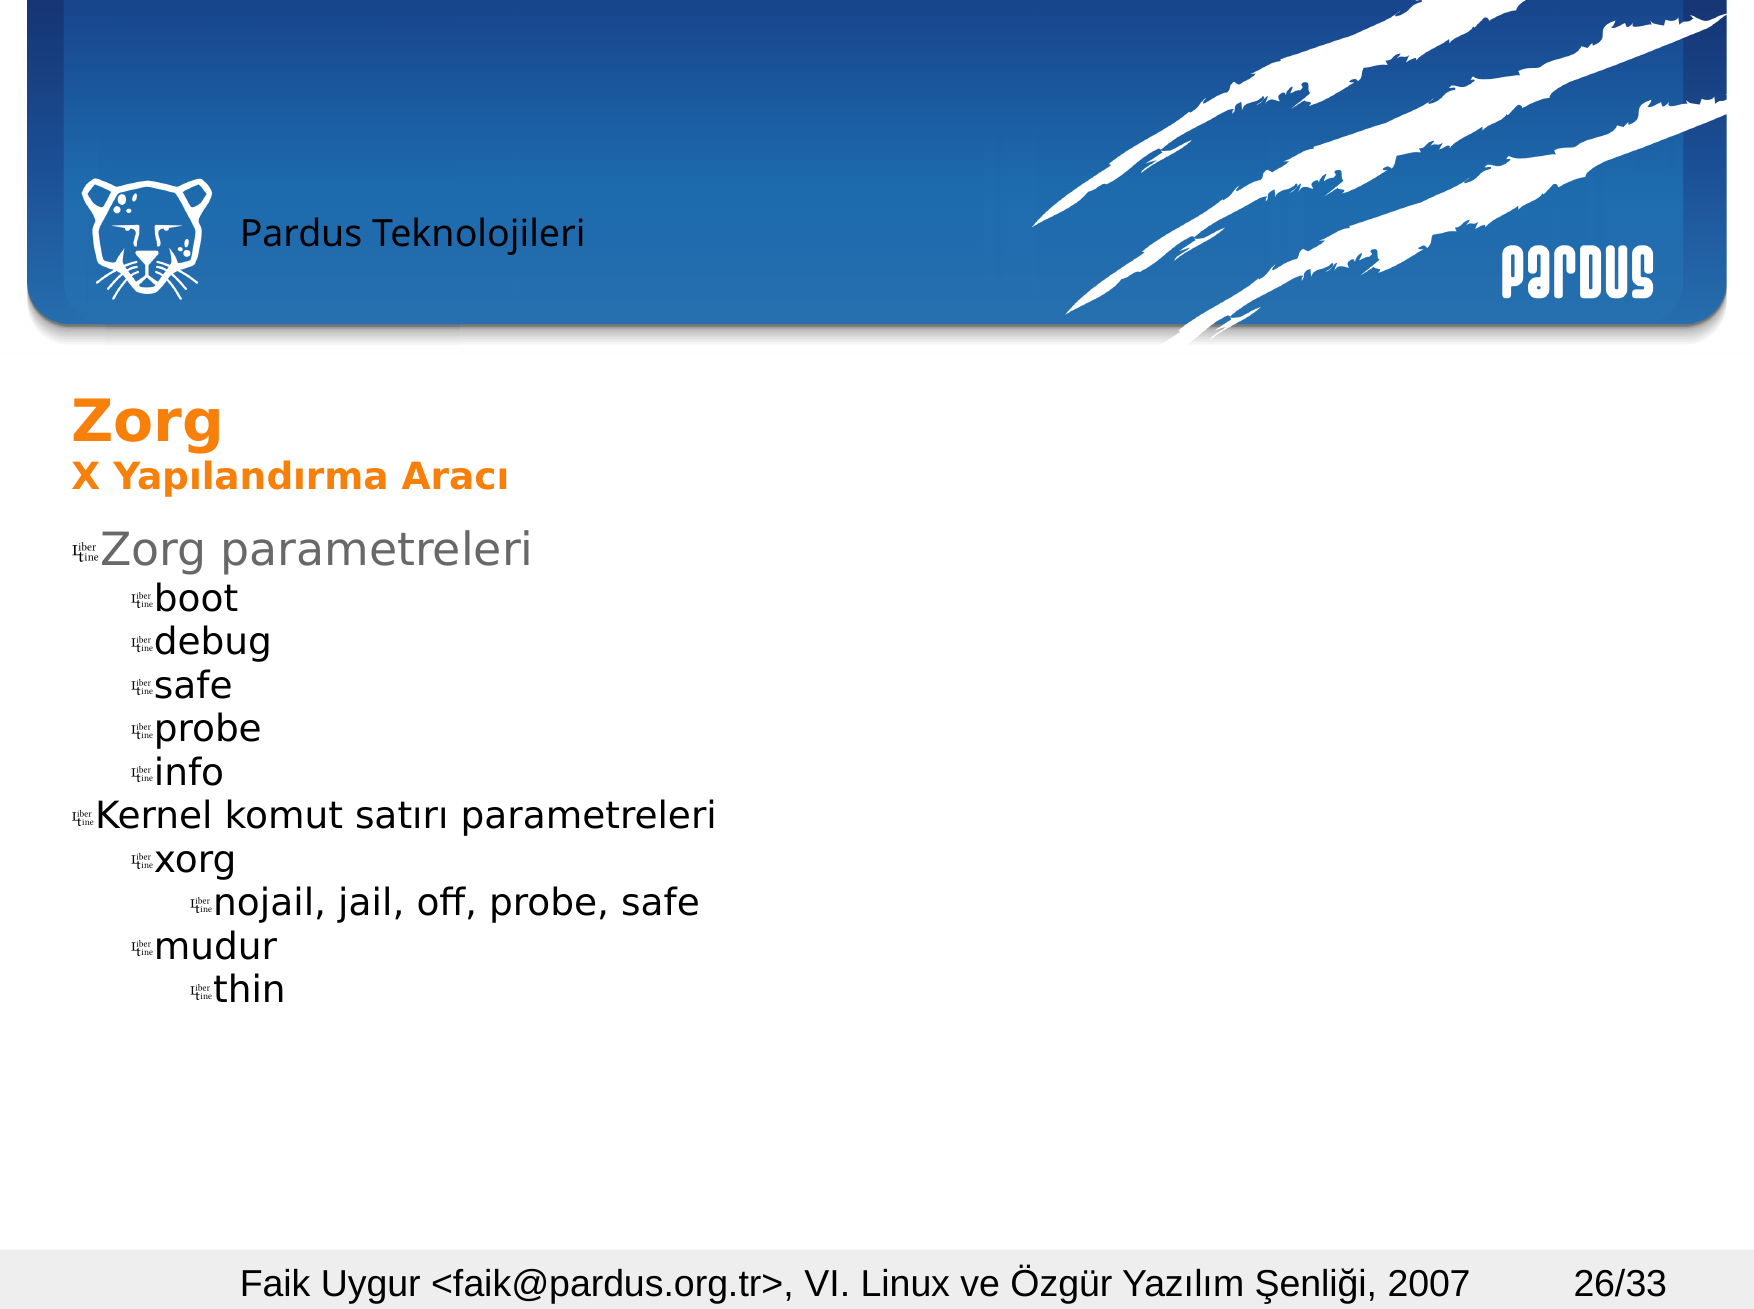

Zorg
X Yapılandırma Aracı
Zorg parametreleri
boot
debug
safe
probe
info
Kernel komut satırı parametreleri
xorg
nojail, jail, off, probe, safe
mudur
thin